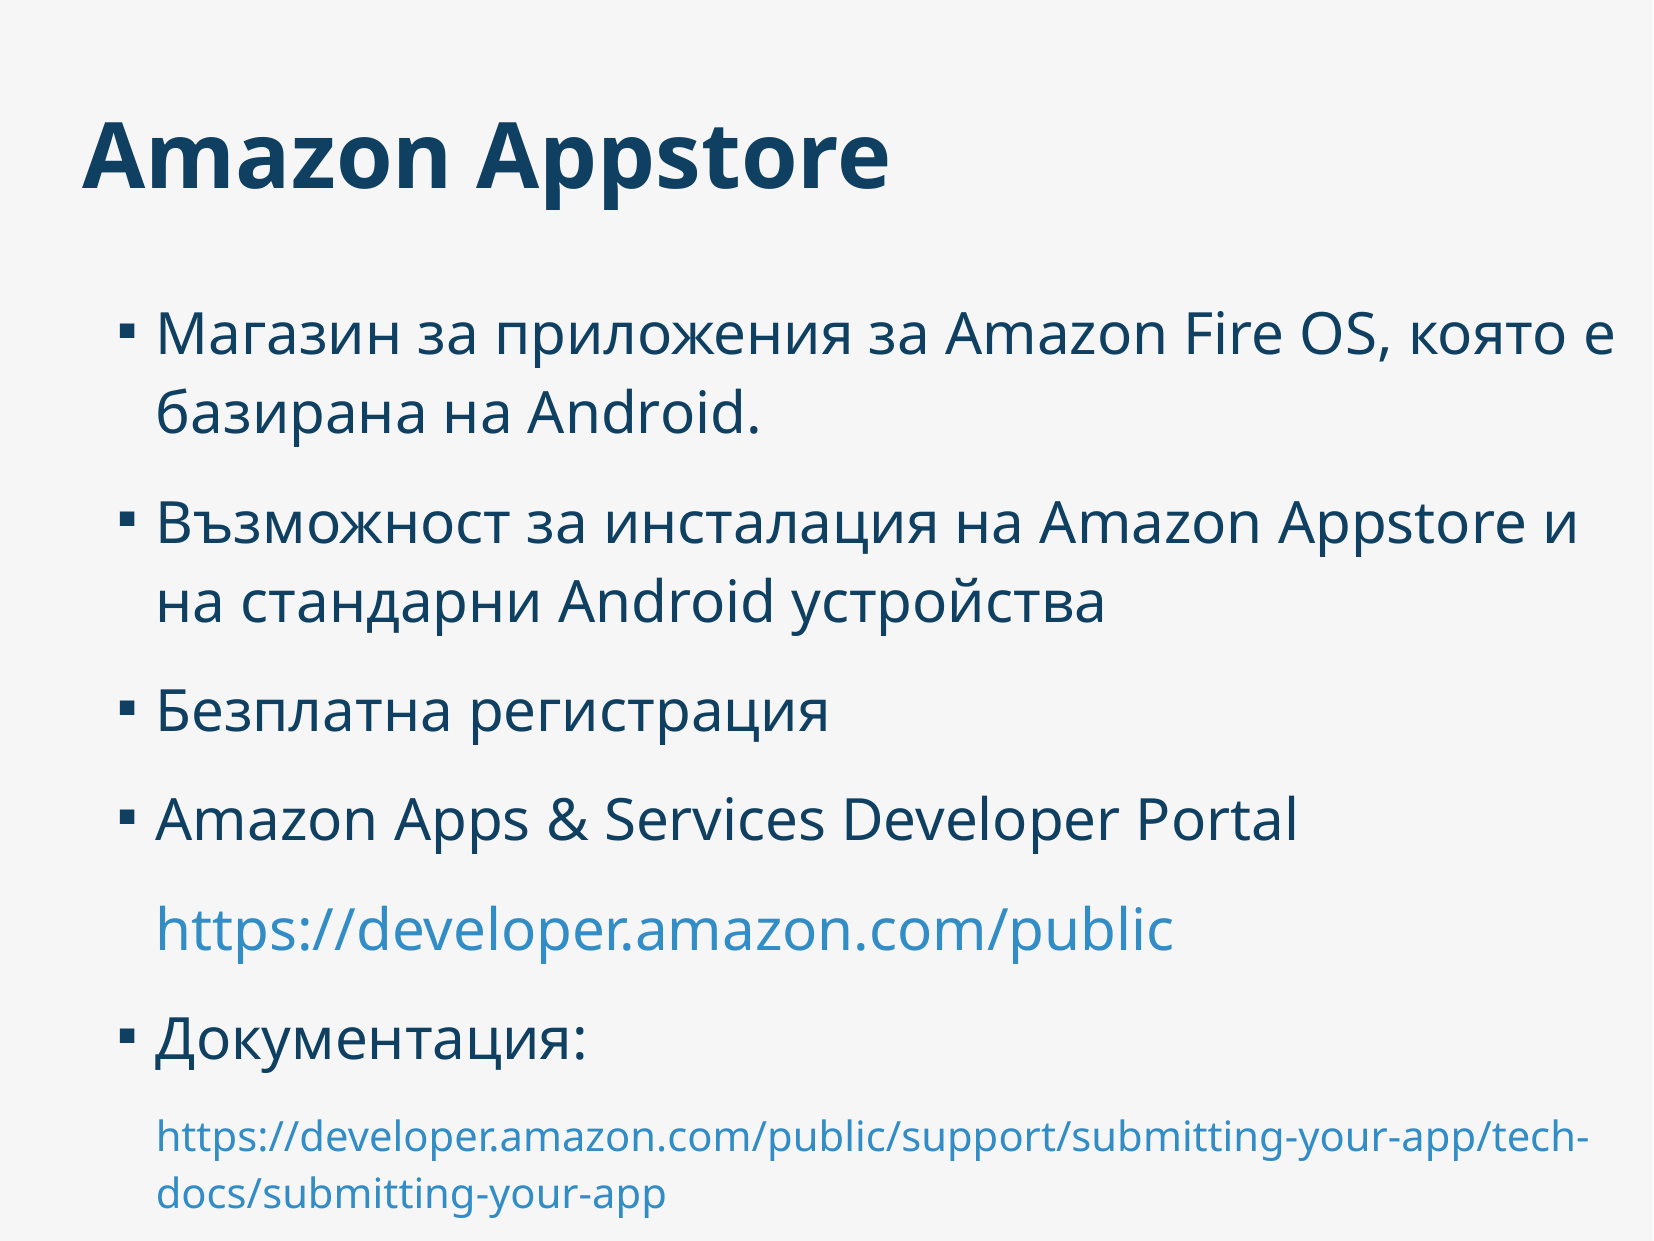

# Amazon Appstore
Магазин за приложения за Amazon Fire OS, която е базирана на Android.
Възможност за инсталация на Amazon Appstore и на стандарни Android устройства
Безплатна регистрация
Amazon Apps & Services Developer Portal
https://developer.amazon.com/public
Документация:
https://developer.amazon.com/public/support/submitting-your-app/tech-docs/submitting-your-app
https://www.amazon.com/gp/feature.html?ie=UTF8&docId=1000626391